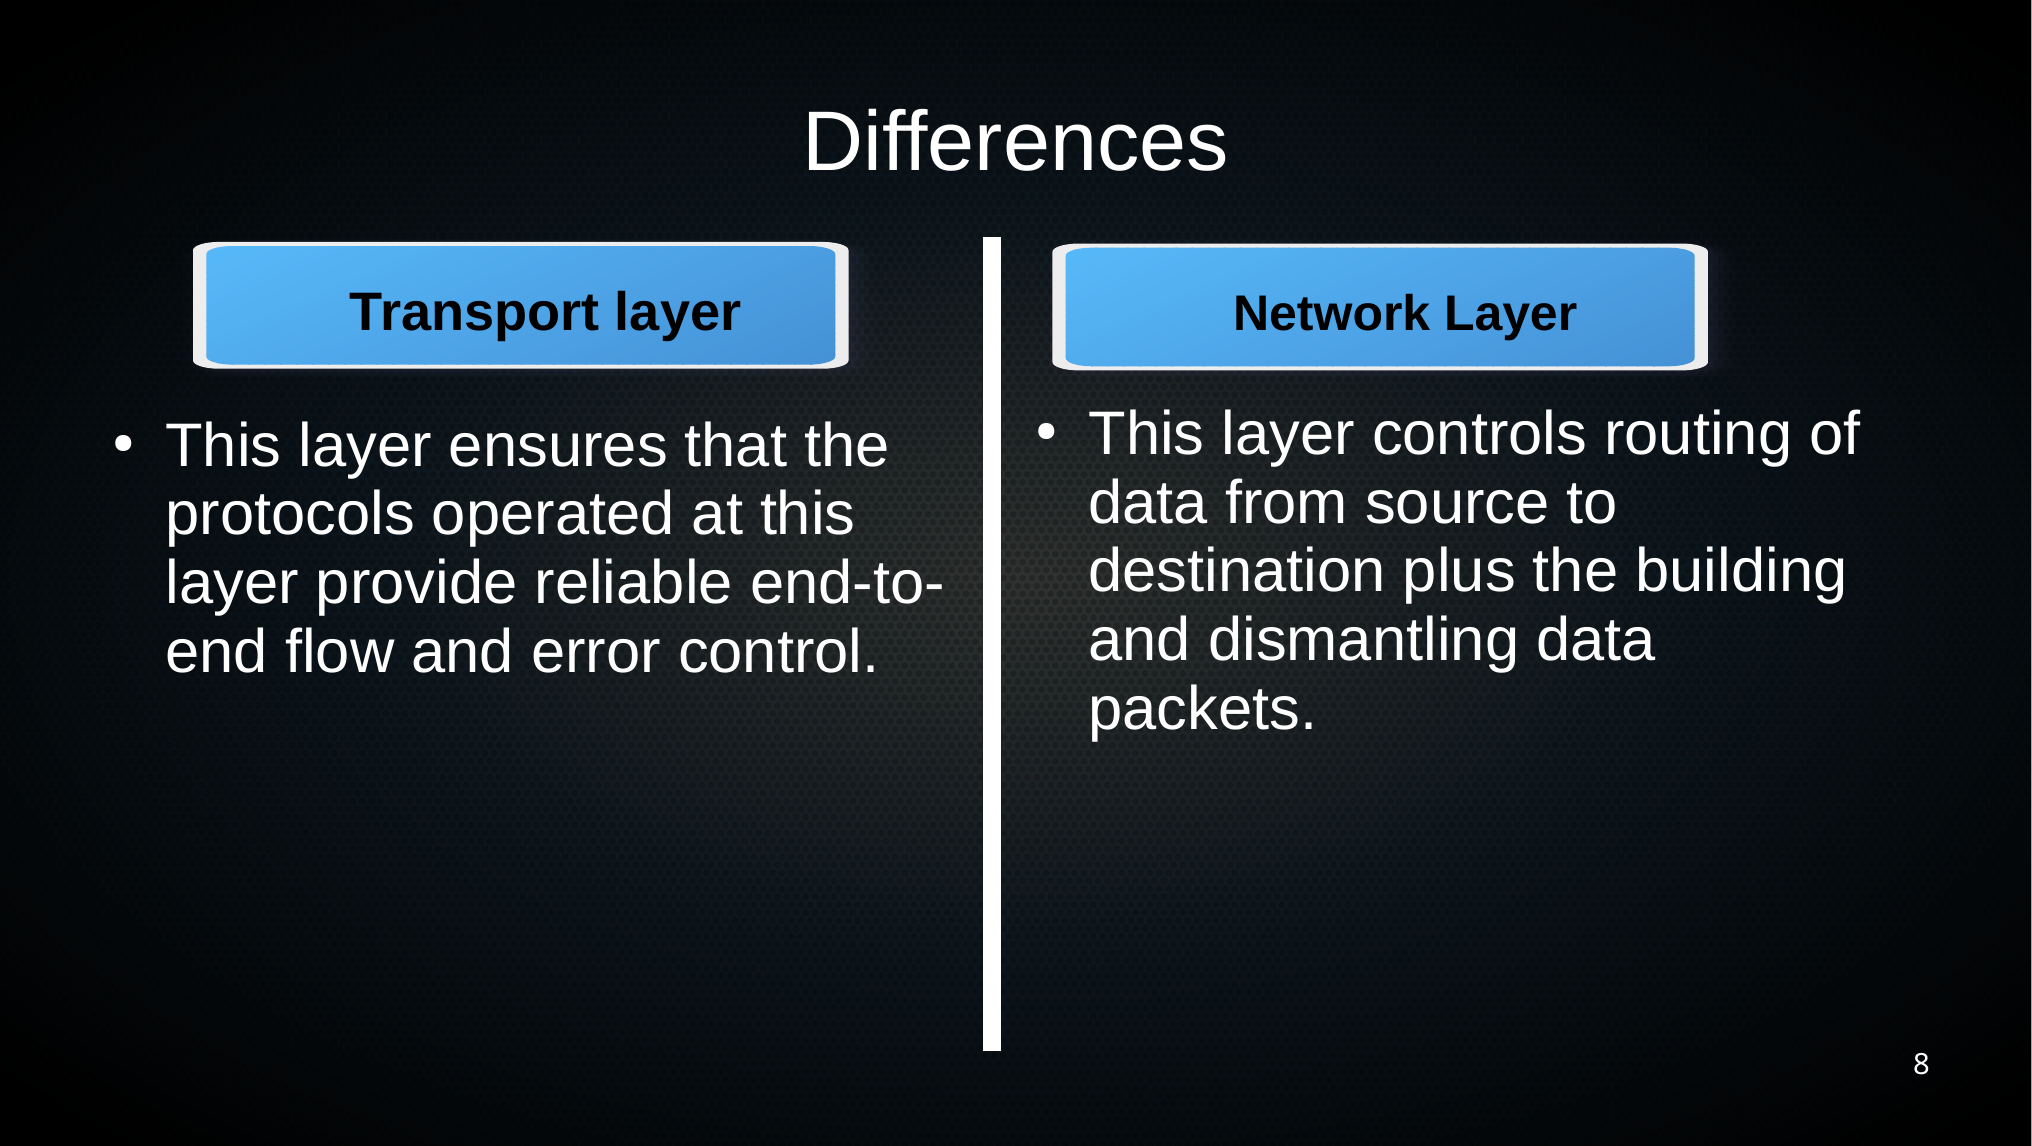

# Differences
Transport layer
Network Layer
This layer controls routing of data from source to destination plus the building and dismantling data packets.
This layer ensures that the protocols operated at this layer provide reliable end-to-end flow and error control.
8